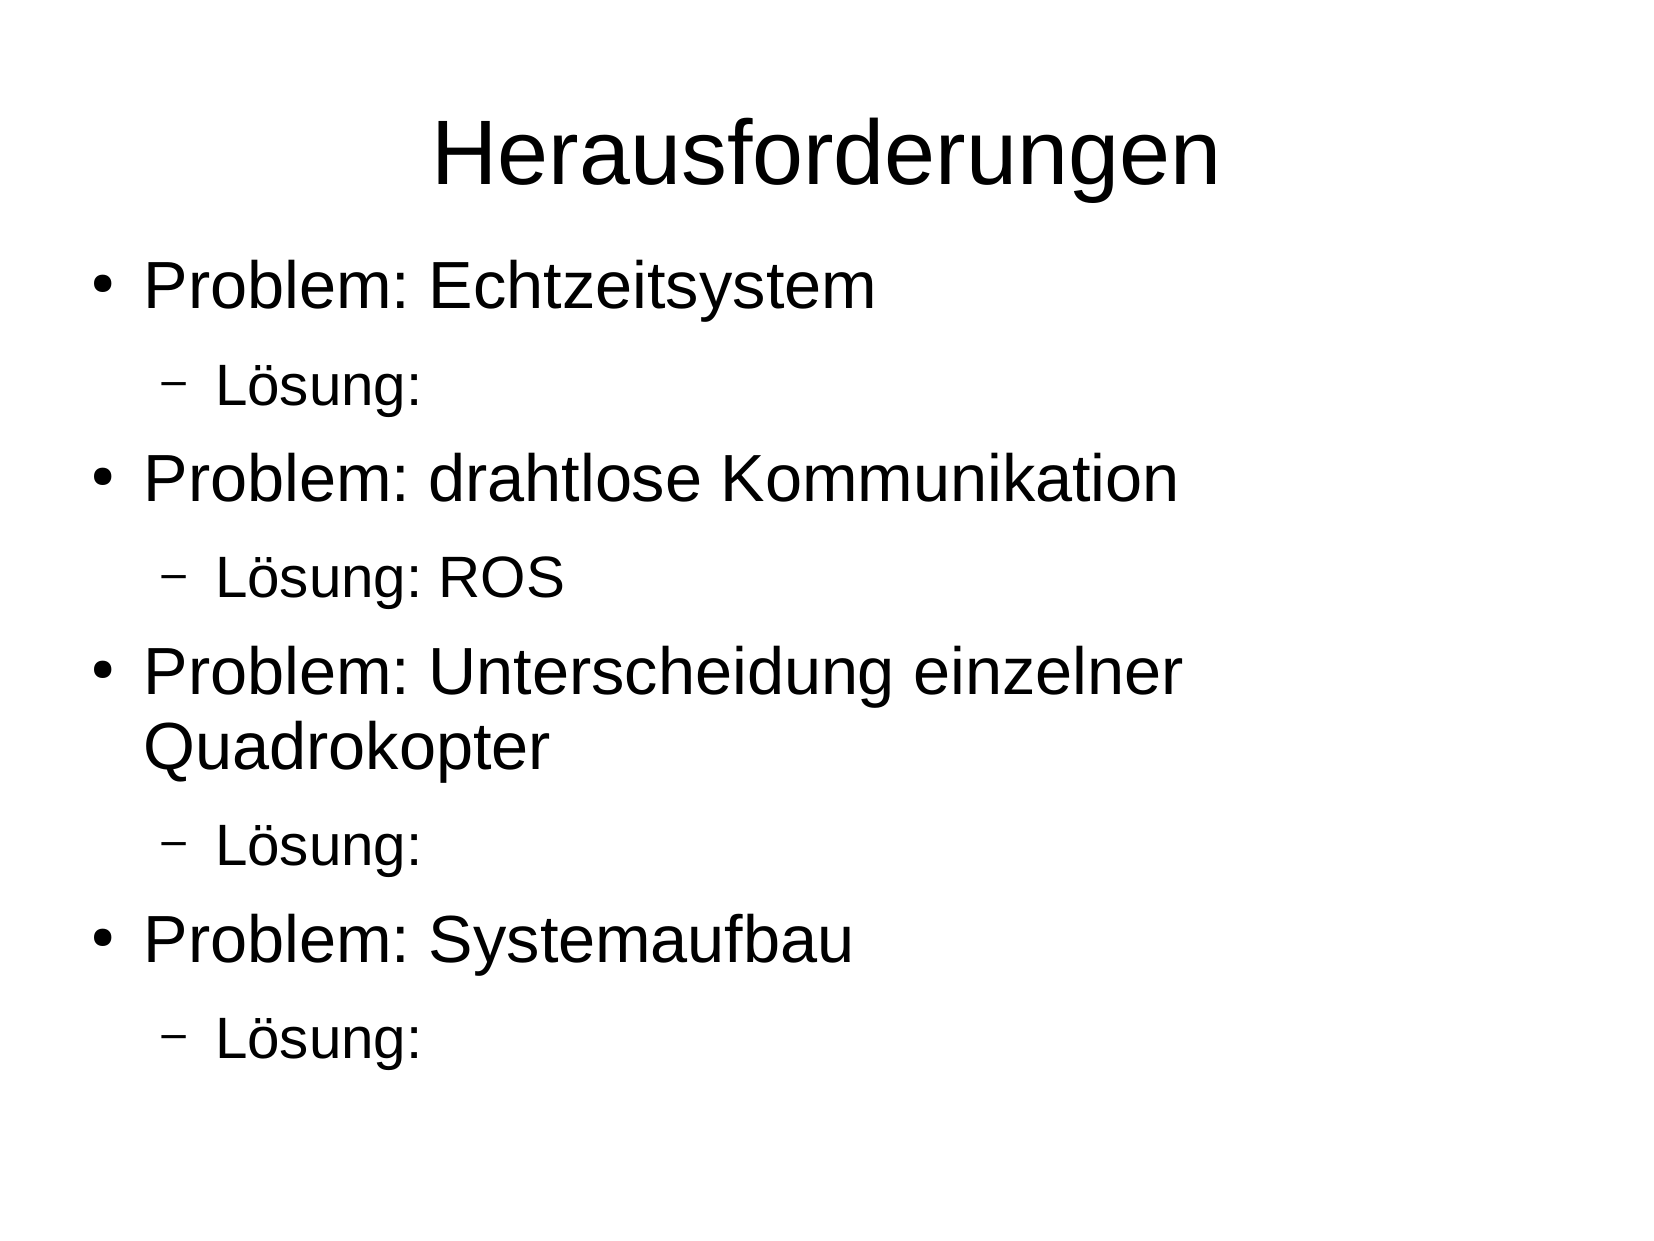

# Herausforderungen
Problem: Echtzeitsystem
Lösung:
Problem: drahtlose Kommunikation
Lösung: ROS
Problem: Unterscheidung einzelner Quadrokopter
Lösung:
Problem: Systemaufbau
Lösung: